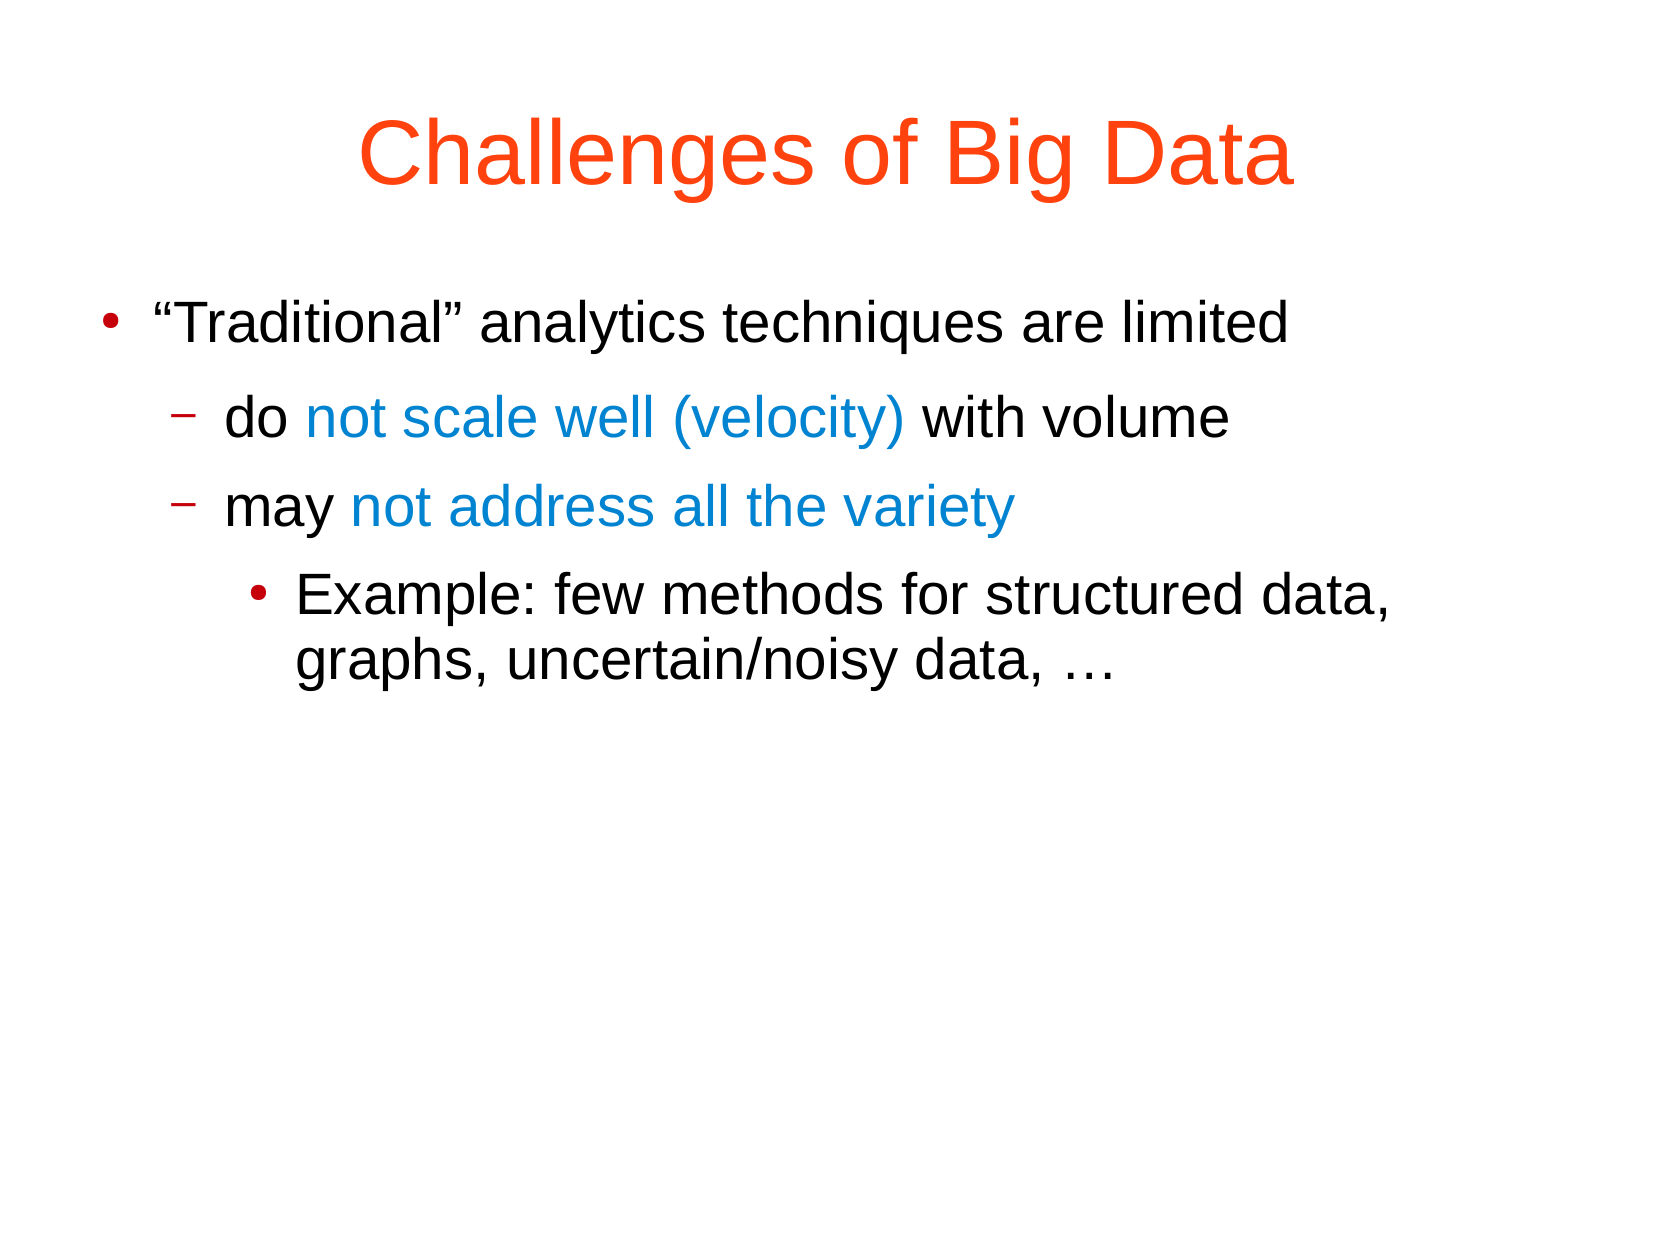

# Challenges of Big Data
“Traditional” analytics techniques are limited
do not scale well (velocity) with volume
may not address all the variety
Example: few methods for structured data, graphs, uncertain/noisy data, …